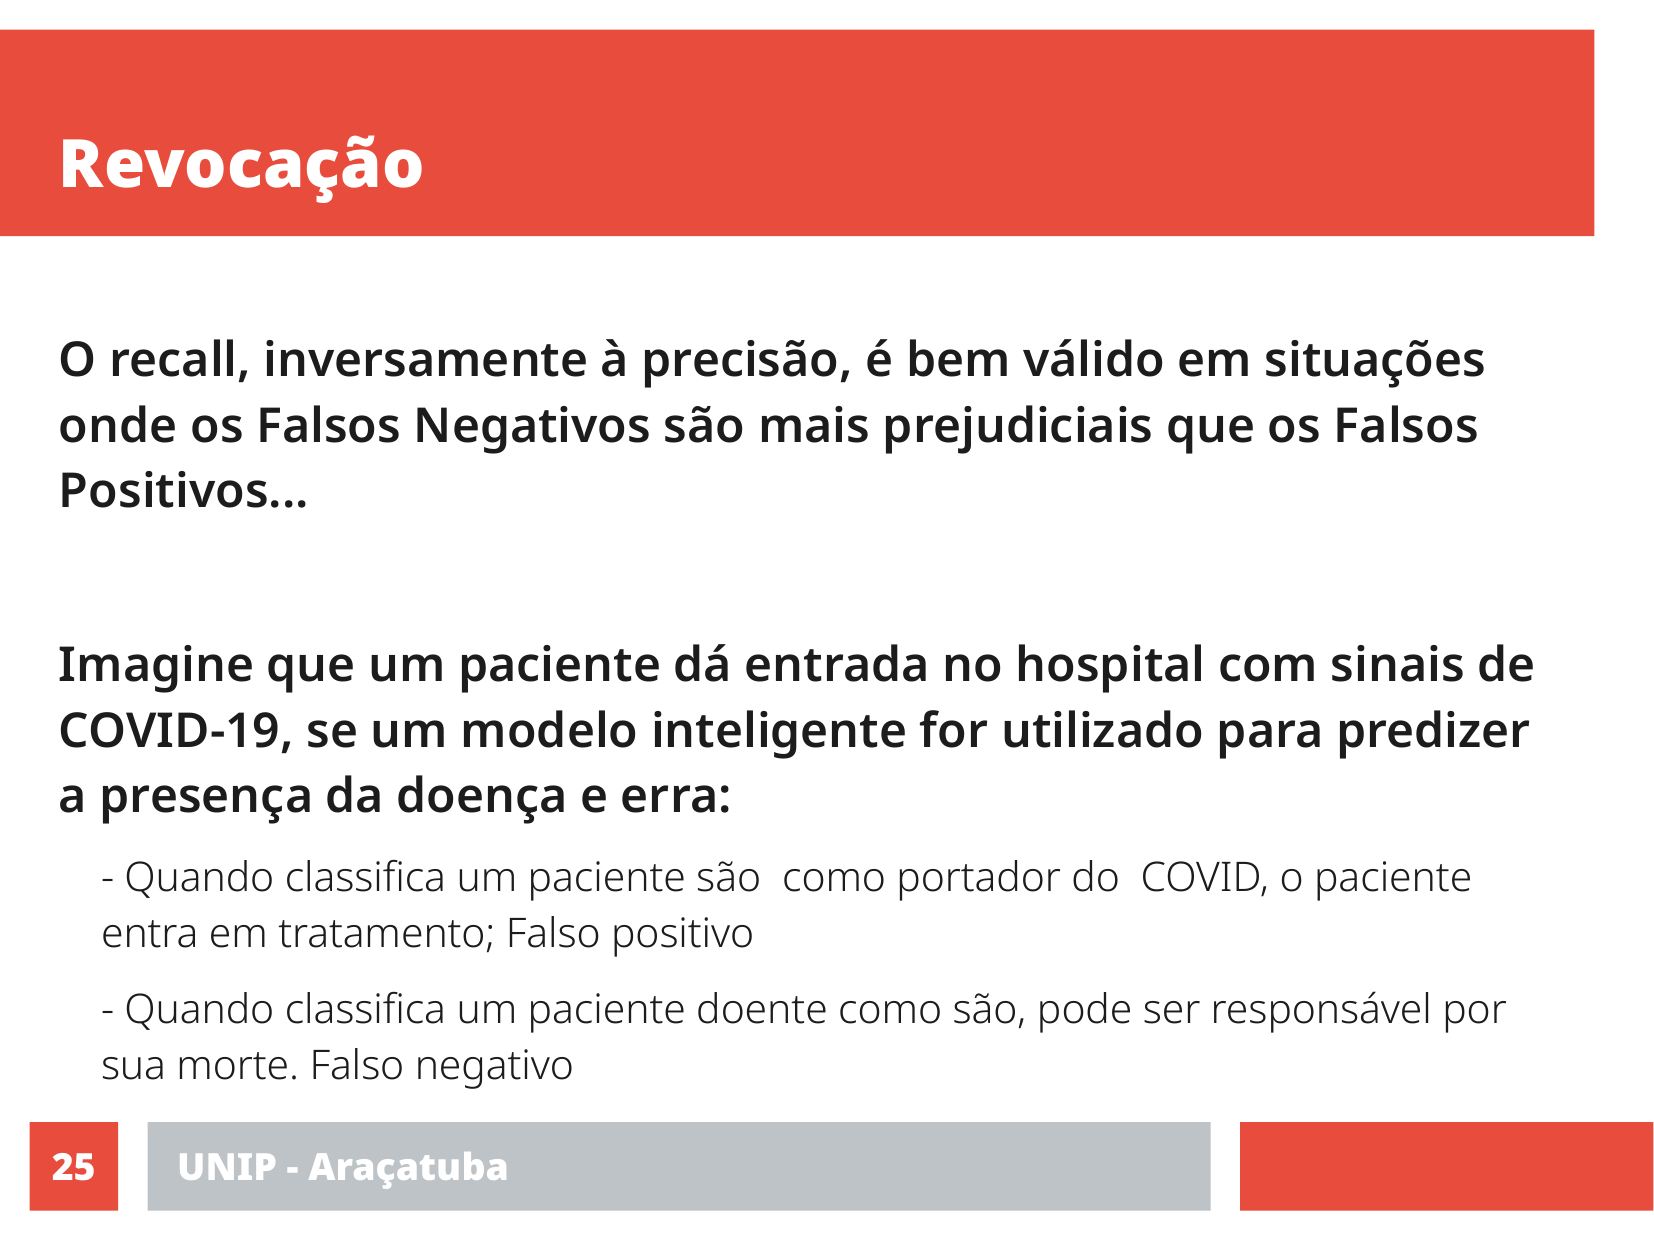

# Revocação
O recall, inversamente à precisão, é bem válido em situações onde os Falsos Negativos são mais prejudiciais que os Falsos Positivos...
Imagine que um paciente dá entrada no hospital com sinais de COVID-19, se um modelo inteligente for utilizado para predizer a presença da doença e erra:
- Quando classifica um paciente são como portador do COVID, o paciente entra em tratamento; Falso positivo
- Quando classifica um paciente doente como são, pode ser responsável por sua morte. Falso negativo
25
UNIP - Araçatuba